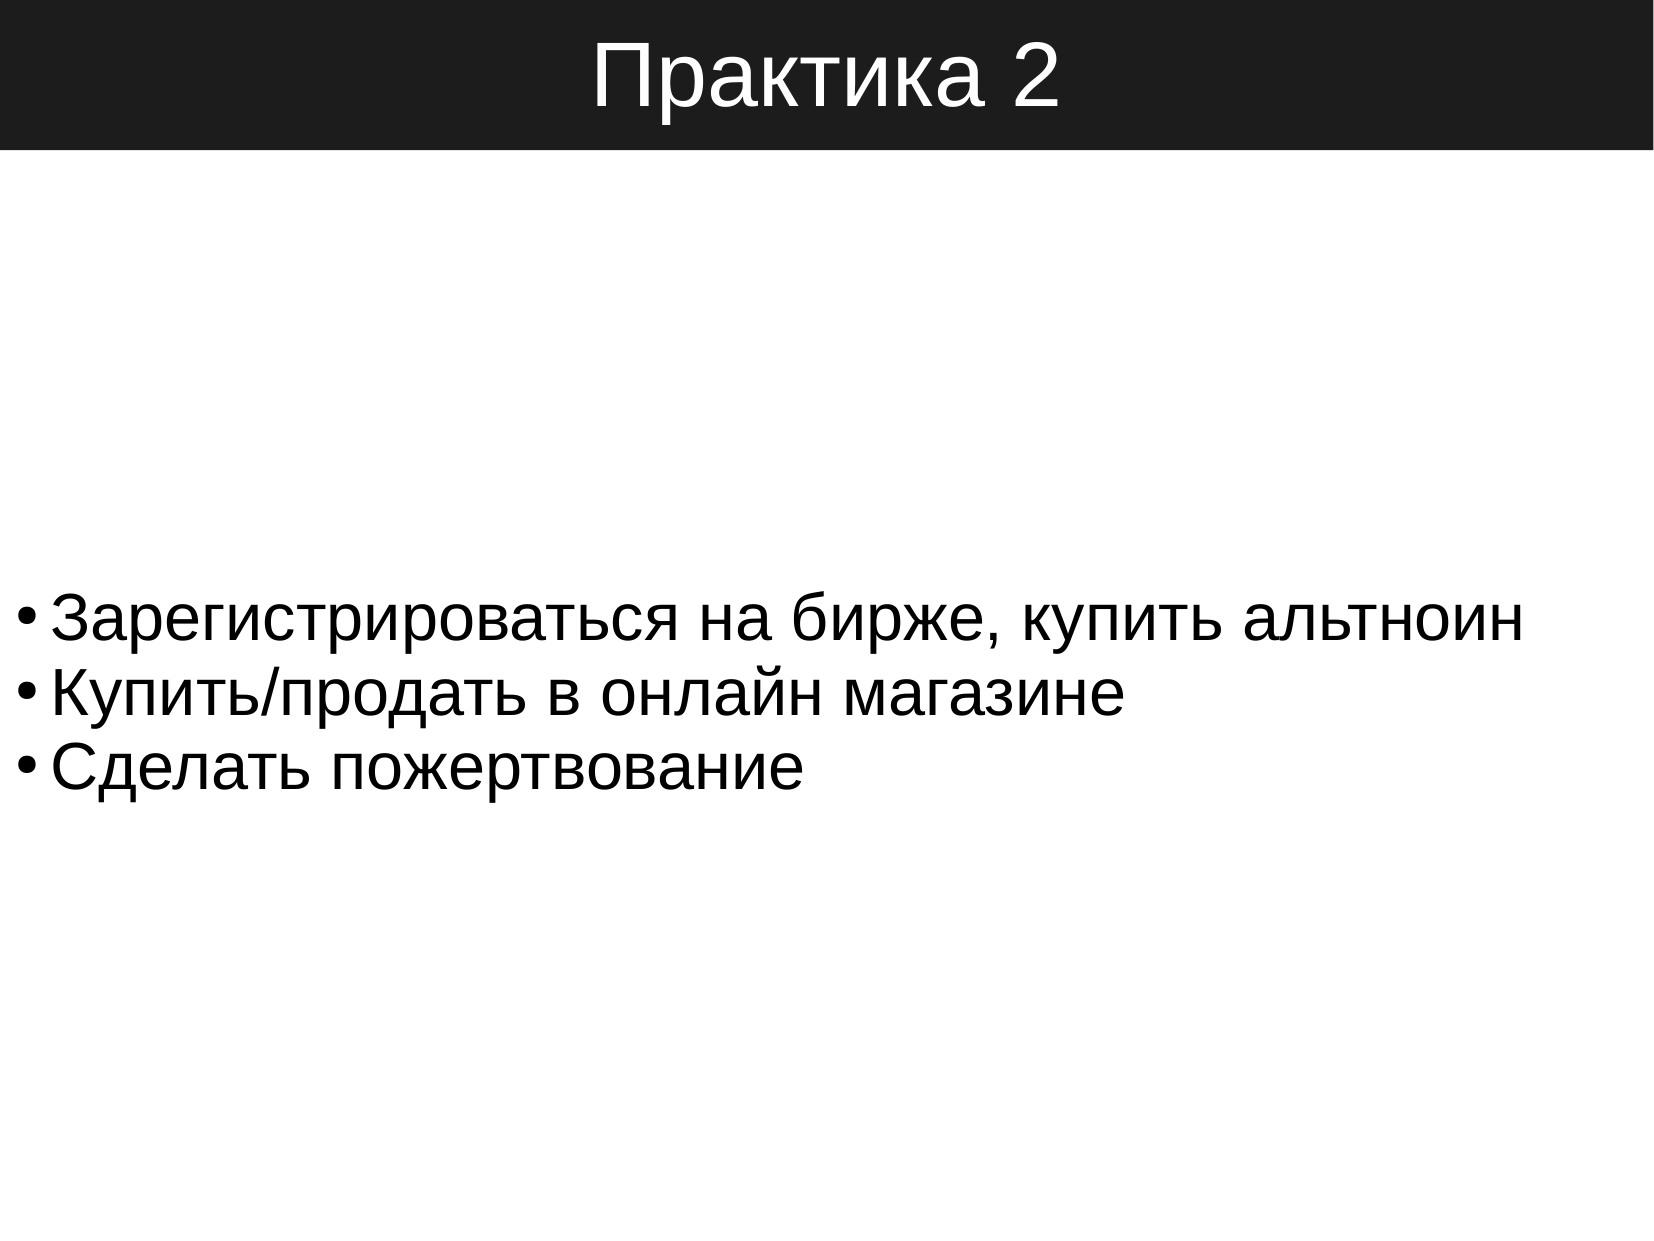

# Практика 2
Зарегистрироваться на бирже, купить альтноин
Купить/продать в онлайн магазине
Сделать пожертвование